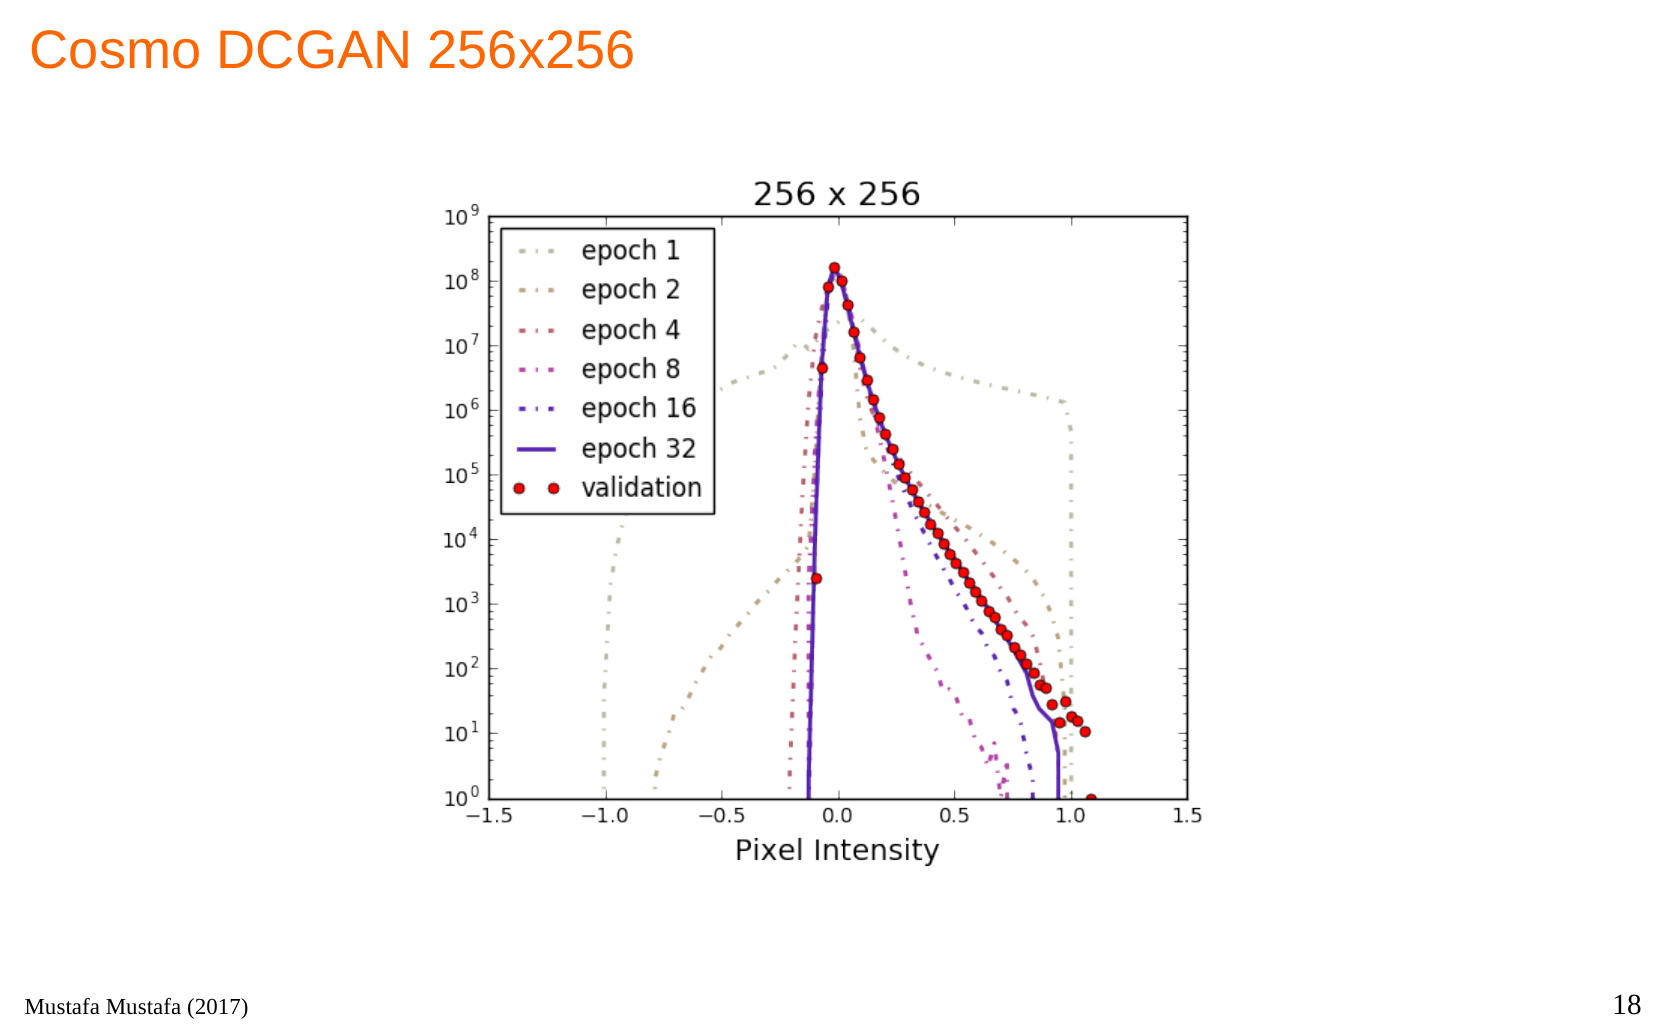

# Cosmo DCGAN 256x256
18
Mustafa Mustafa (2017)